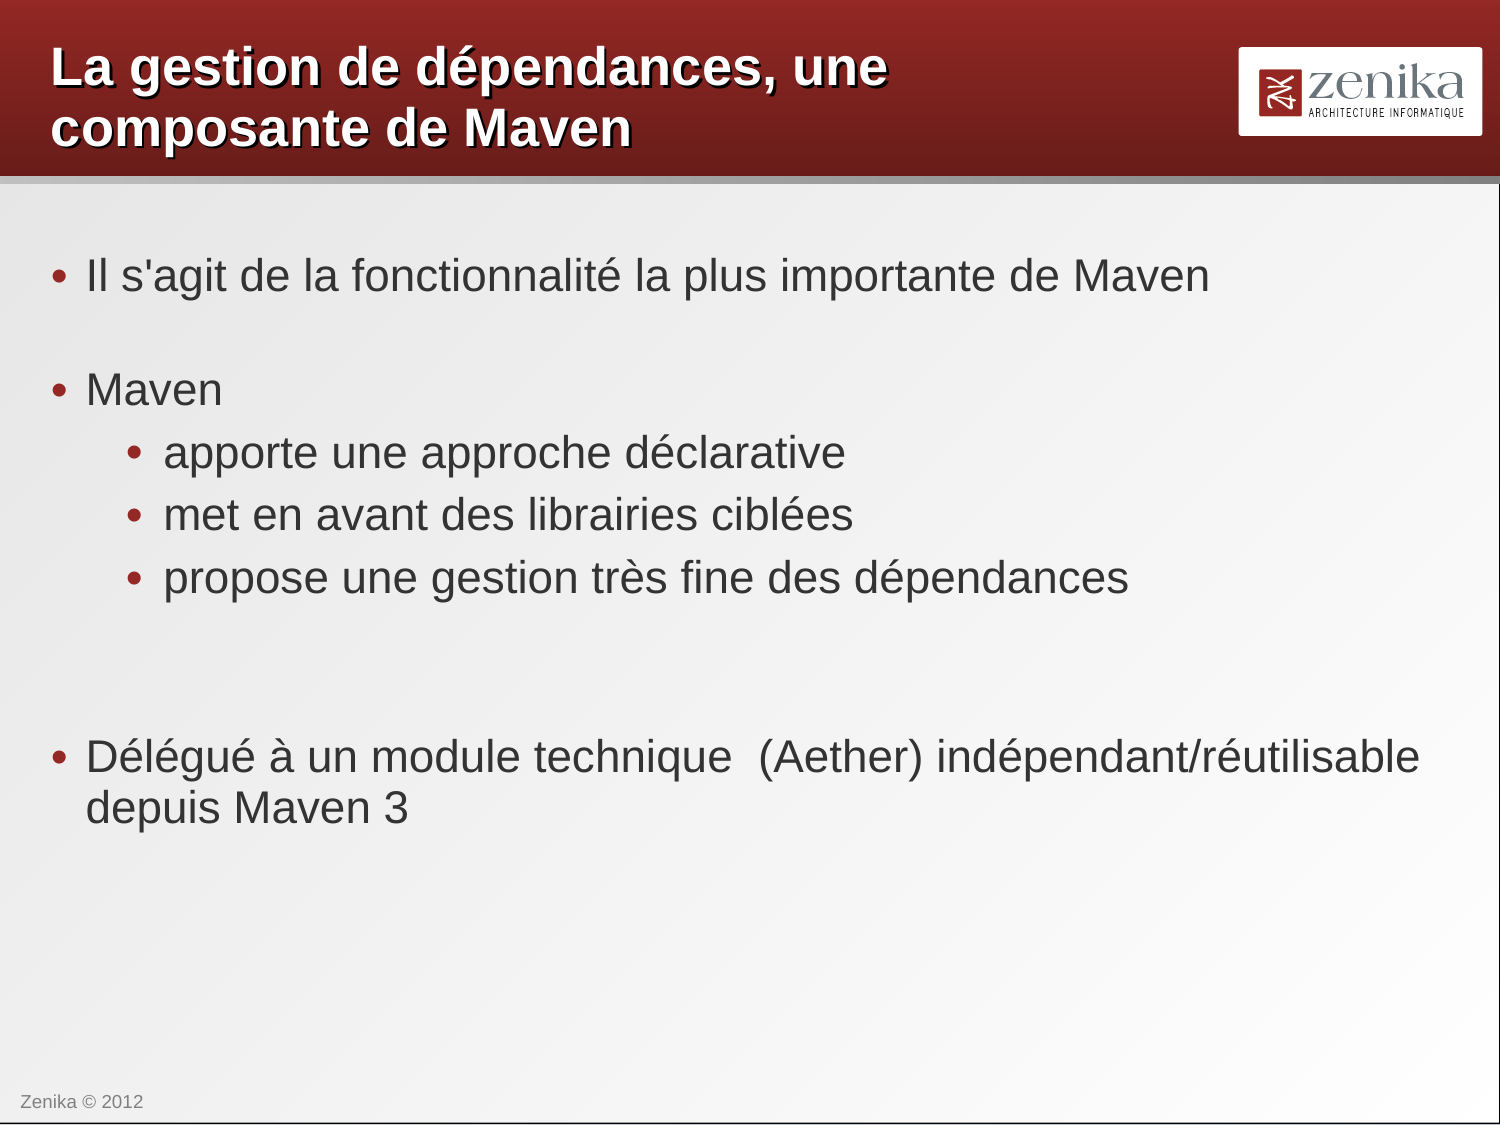

# La gestion de dépendances, une composante de Maven
Il s'agit de la fonctionnalité la plus importante de Maven
Maven
apporte une approche déclarative
met en avant des librairies ciblées
propose une gestion très fine des dépendances
Délégué à un module technique (Aether) indépendant/réutilisable depuis Maven 3